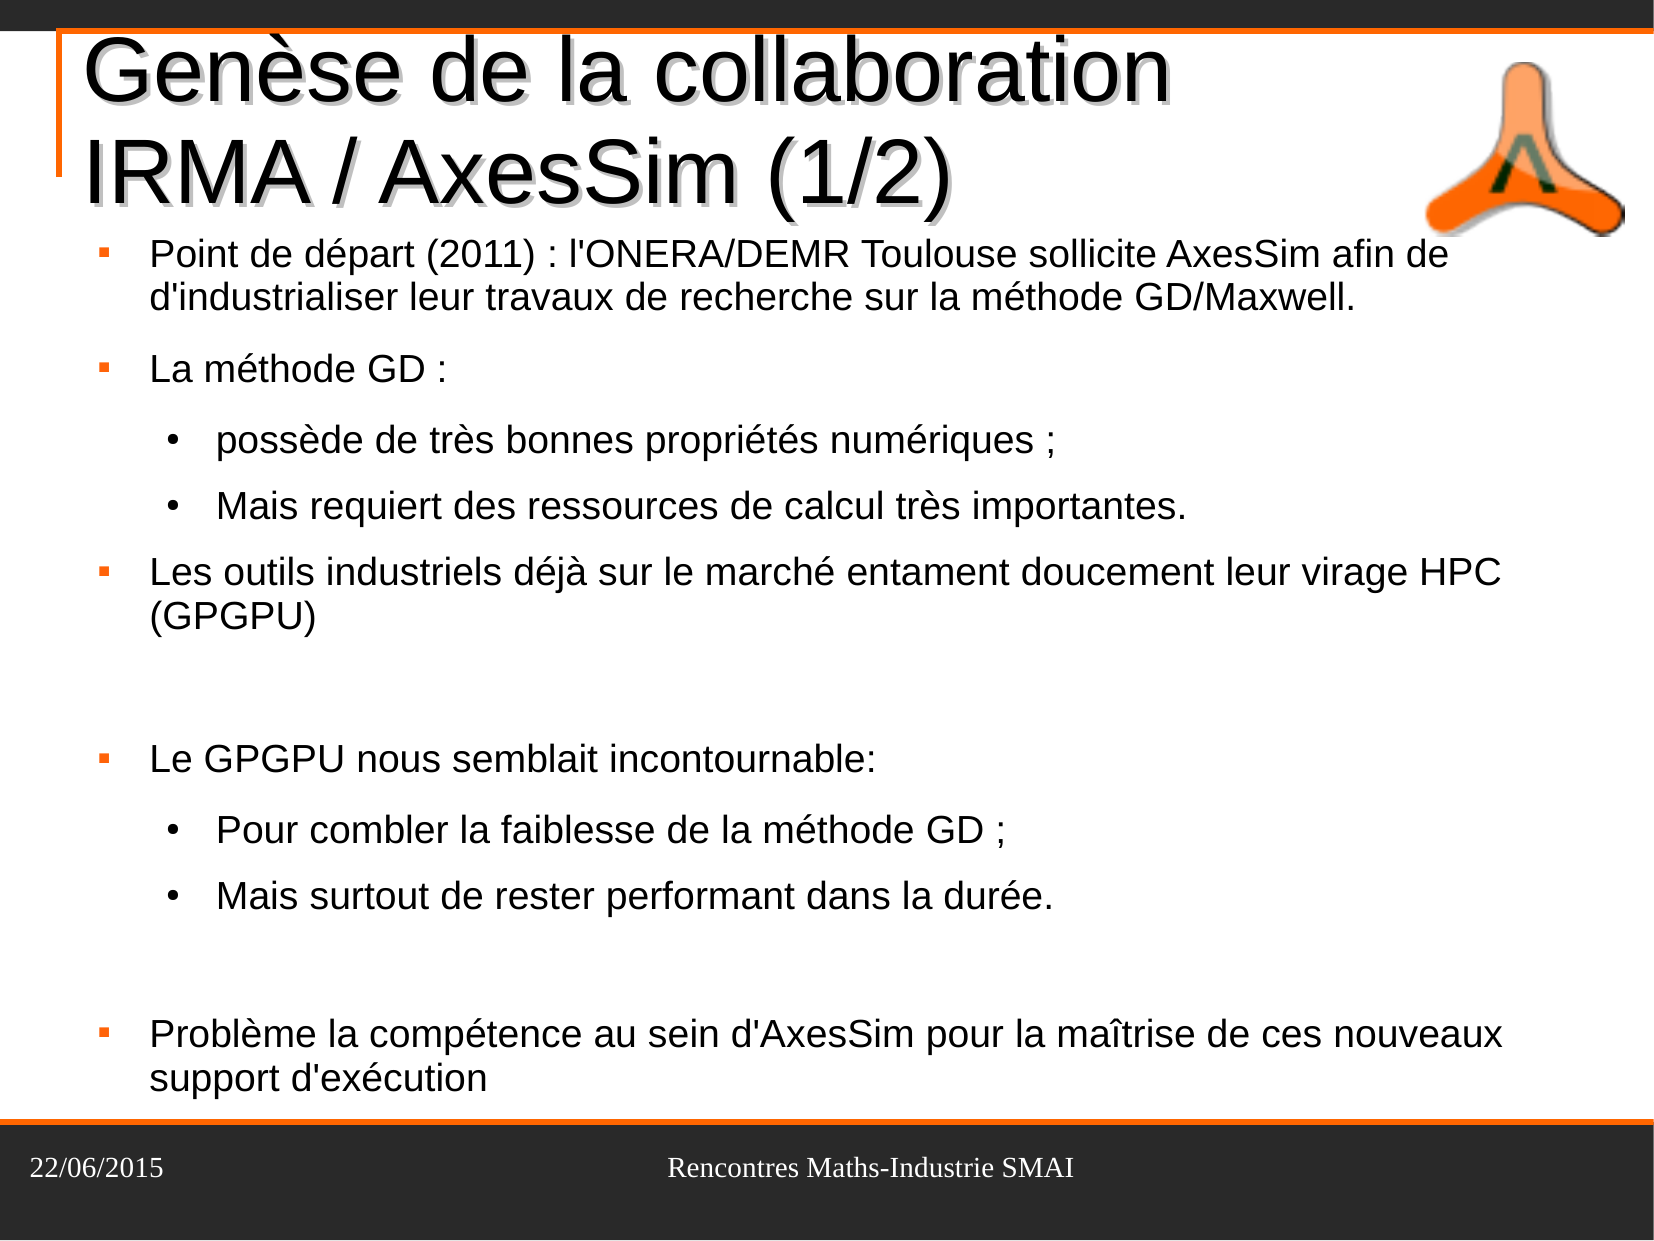

# Genèse de la collaboration IRMA / AxesSim (1/2)
Point de départ (2011) : l'ONERA/DEMR Toulouse sollicite AxesSim afin de d'industrialiser leur travaux de recherche sur la méthode GD/Maxwell.
La méthode GD :
possède de très bonnes propriétés numériques ;
Mais requiert des ressources de calcul très importantes.
Les outils industriels déjà sur le marché entament doucement leur virage HPC (GPGPU)
Le GPGPU nous semblait incontournable:
Pour combler la faiblesse de la méthode GD ;
Mais surtout de rester performant dans la durée.
Problème la compétence au sein d'AxesSim pour la maîtrise de ces nouveaux support d'exécution
22/06/2015
Rencontres Maths-Industrie SMAI